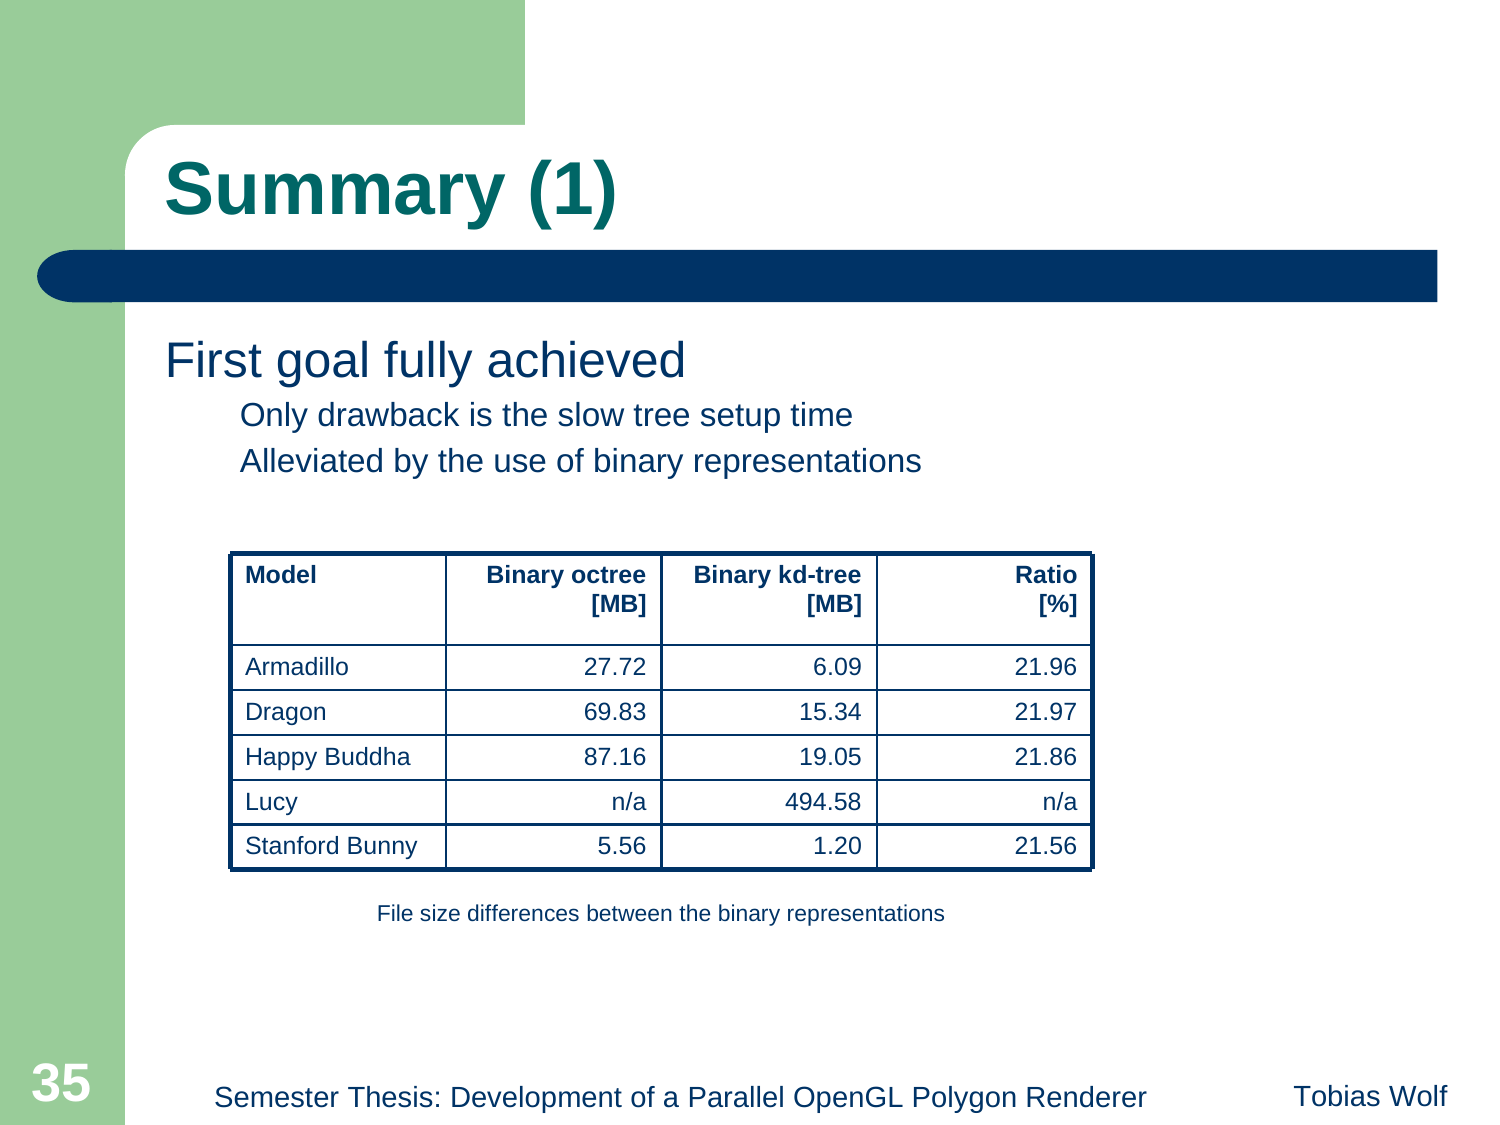

# Summary (1)
First goal fully achieved
Only drawback is the slow tree setup time
Alleviated by the use of binary representations
Model
Binary octree
[MB]
Binary kd-tree
[MB]
Ratio
[%]
Armadillo
27.72
6.09
21.96
Dragon
69.83
15.34
21.97
Happy Buddha
87.16
19.05
21.86
Lucy
n/a
494.58
n/a
Stanford Bunny
5.56
1.20
21.56
File size differences between the binary representations
35
Tobias Wolf
Semester Thesis: Development of a Parallel OpenGL Polygon Renderer